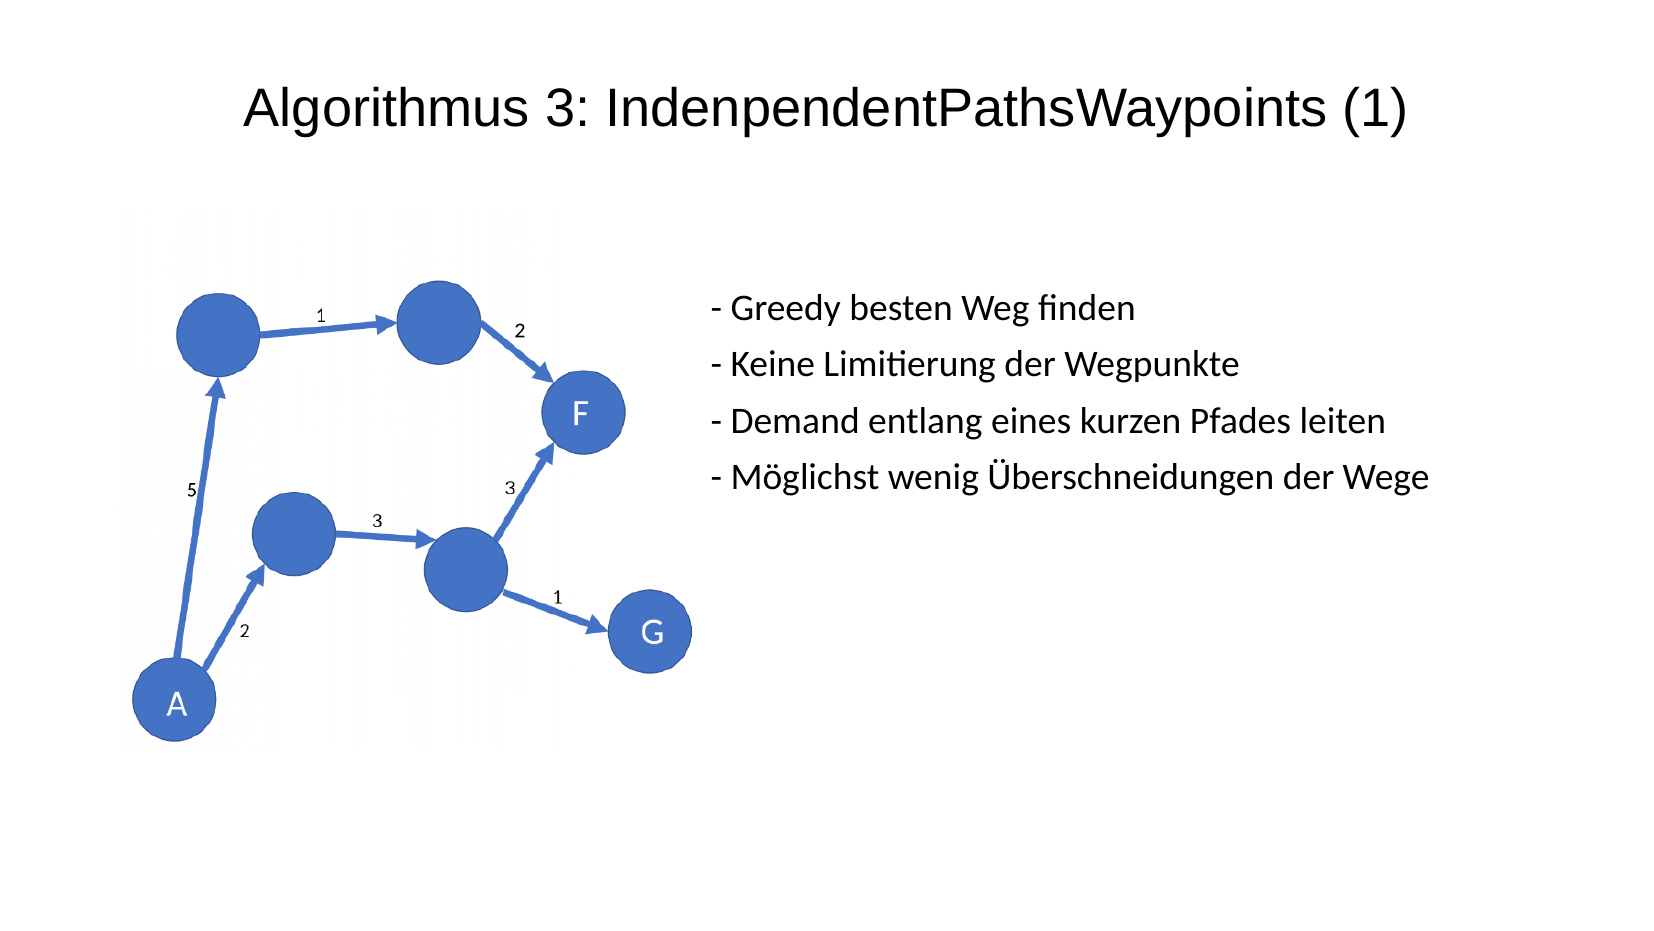

# Algorithmus 3: IndenpendentPathsWaypoints (1)
- Greedy besten Weg finden
- Keine Limitierung der Wegpunkte
- Demand entlang eines kurzen Pfades leiten
- Möglichst wenig Überschneidungen der Wege